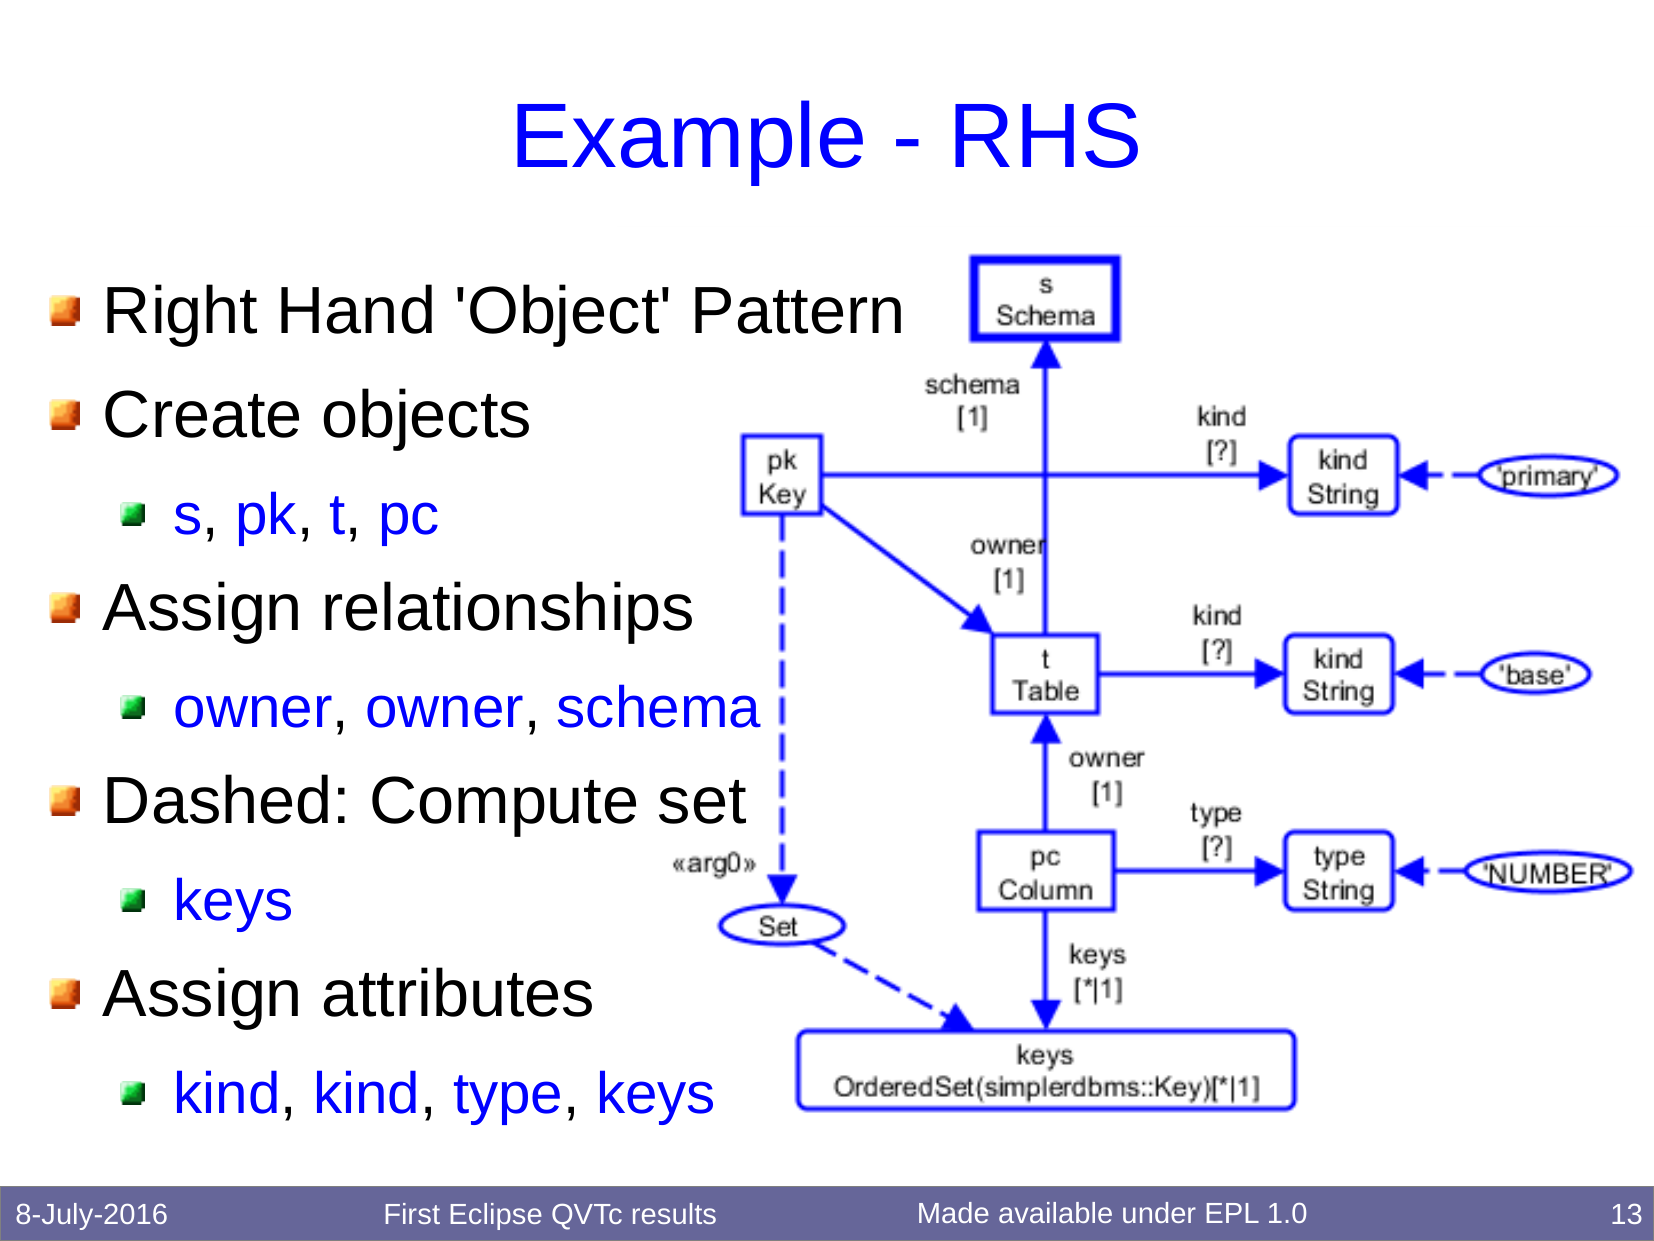

# Example - RHS
Right Hand 'Object' Pattern
Create objects
s, pk, t, pc
Assign relationships
owner, owner, schema
Dashed: Compute set
keys
Assign attributes
kind, kind, type, keys
8-July-2016
First Eclipse QVTc results
13